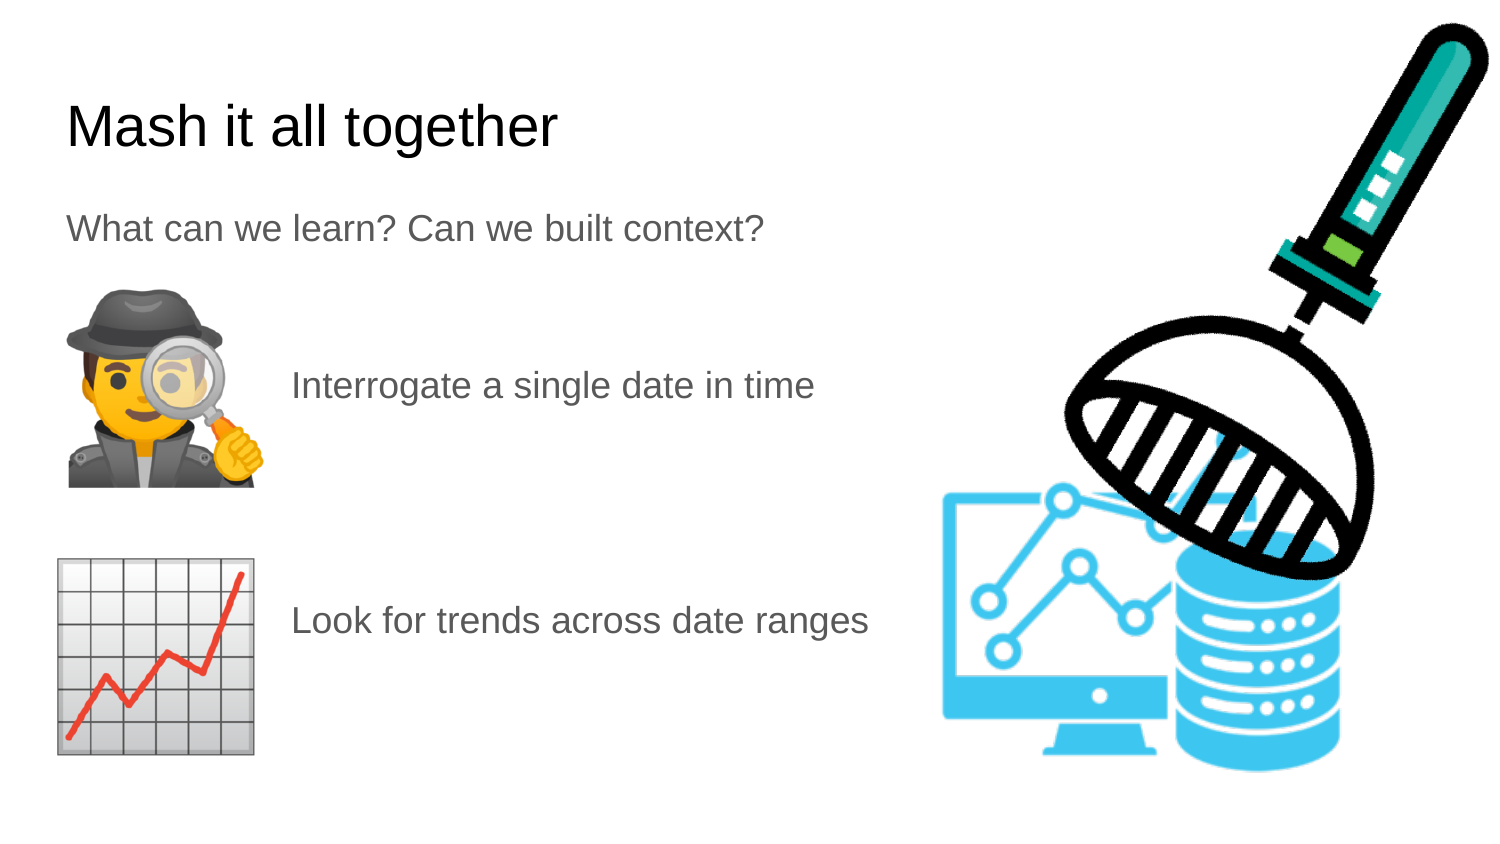

# Mash it all together
What can we learn? Can we built context?
Interrogate a single date in time
Look for trends across date ranges